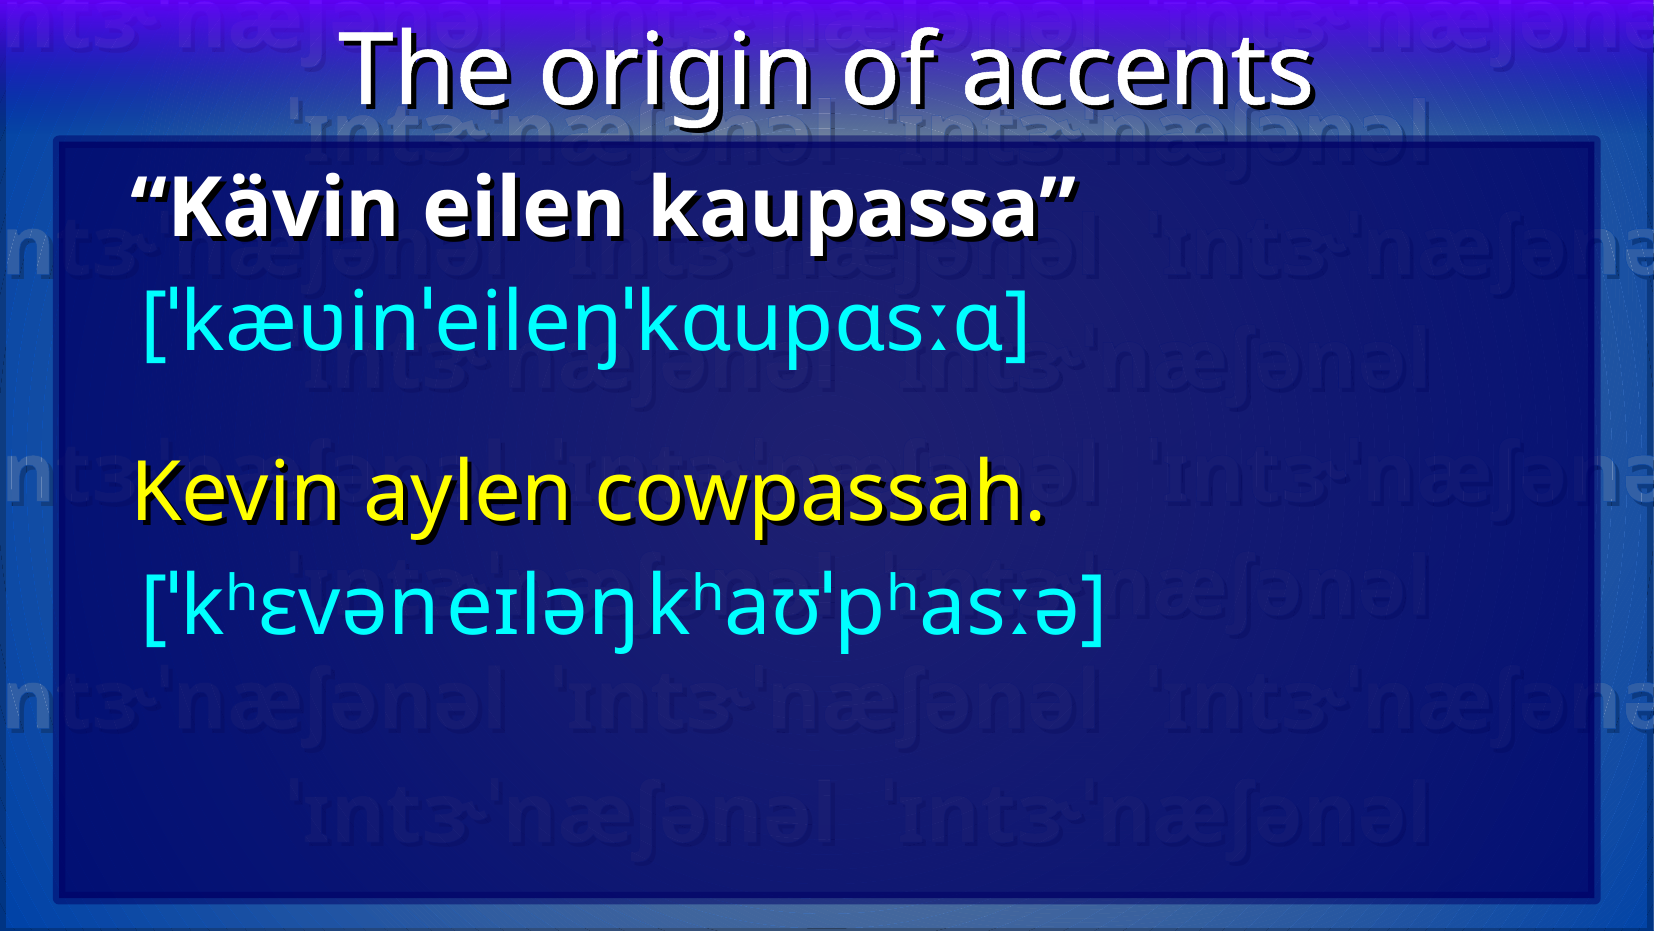

# The origin of accents
ˈɪntɝˈnæʃənəl ˈɪntɝˈnæʃənəl ˈɪntɝˈnæʃənəl
 ˈɪntɝˈnæʃənəl ˈɪntɝˈnæʃənəl
ˈɪntɝˈnæʃənəl ˈɪntɝˈnæʃənəl ˈɪntɝˈnæʃənəl
 ˈɪntɝˈnæʃənəl ˈɪntɝˈnæʃənəl
ˈɪntɝˈnæʃənəl ˈɪntɝˈnæʃənəl ˈɪntɝˈnæʃənəl
 ˈɪntɝˈnæʃənəl ˈɪntɝˈnæʃənəl
ˈɪntɝˈnæʃənəl ˈɪntɝˈnæʃənəl ˈɪntɝˈnæʃənəl
 ˈɪntɝˈnæʃənəl ˈɪntɝˈnæʃənəl
 “Kävin eilen kaupassa”
	[ˈkæʋinˈeileŋˈkɑupɑsːɑ]
 Kevin aylen cowpassah.
	[ˈkʰɛvən eɪləŋ kʰaʊˈpʰasːə]